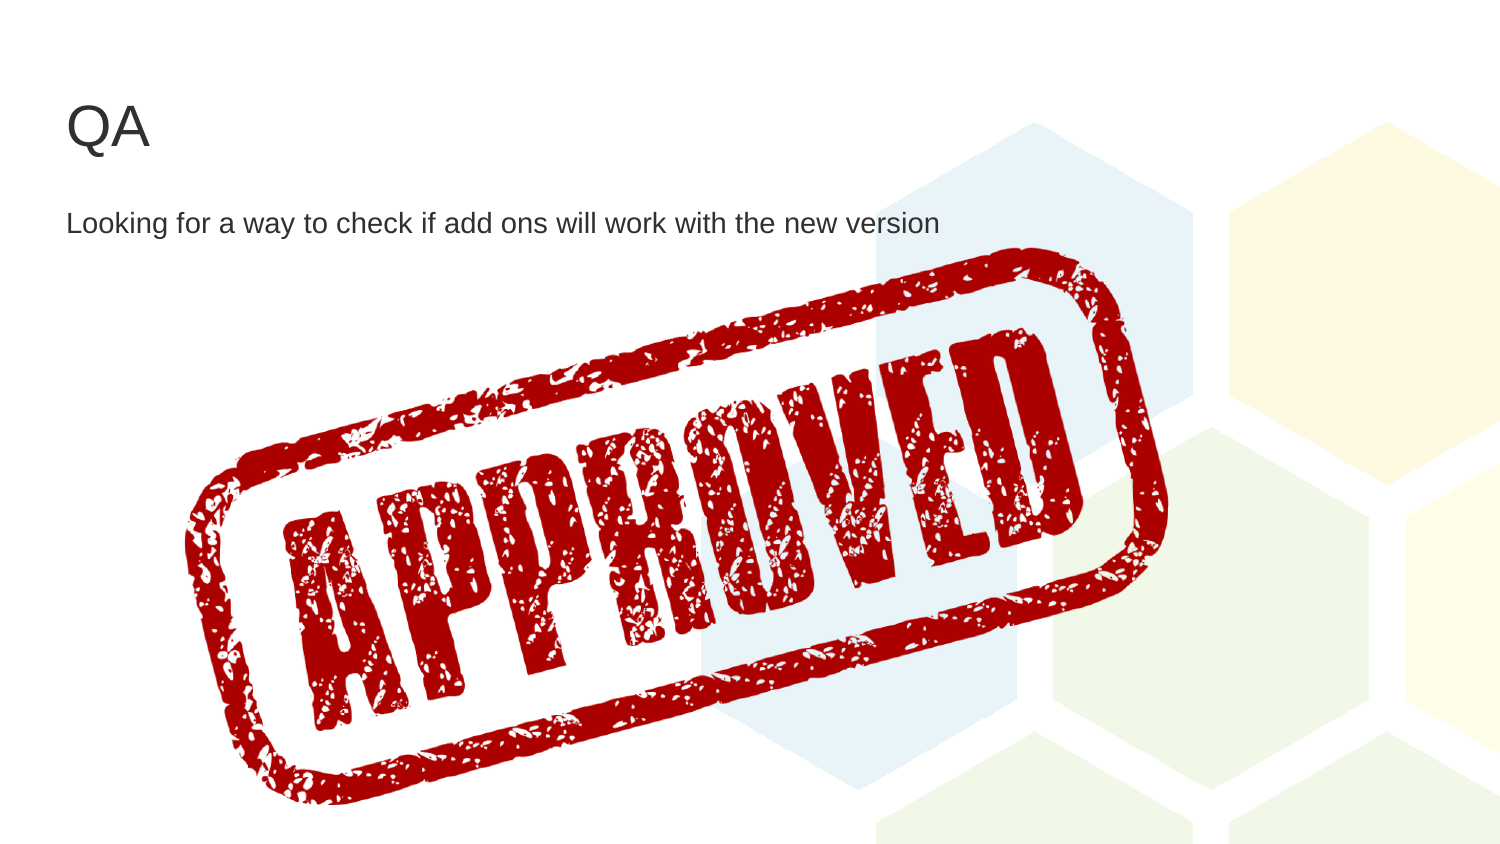

# QA
Looking for a way to check if add ons will work with the new version